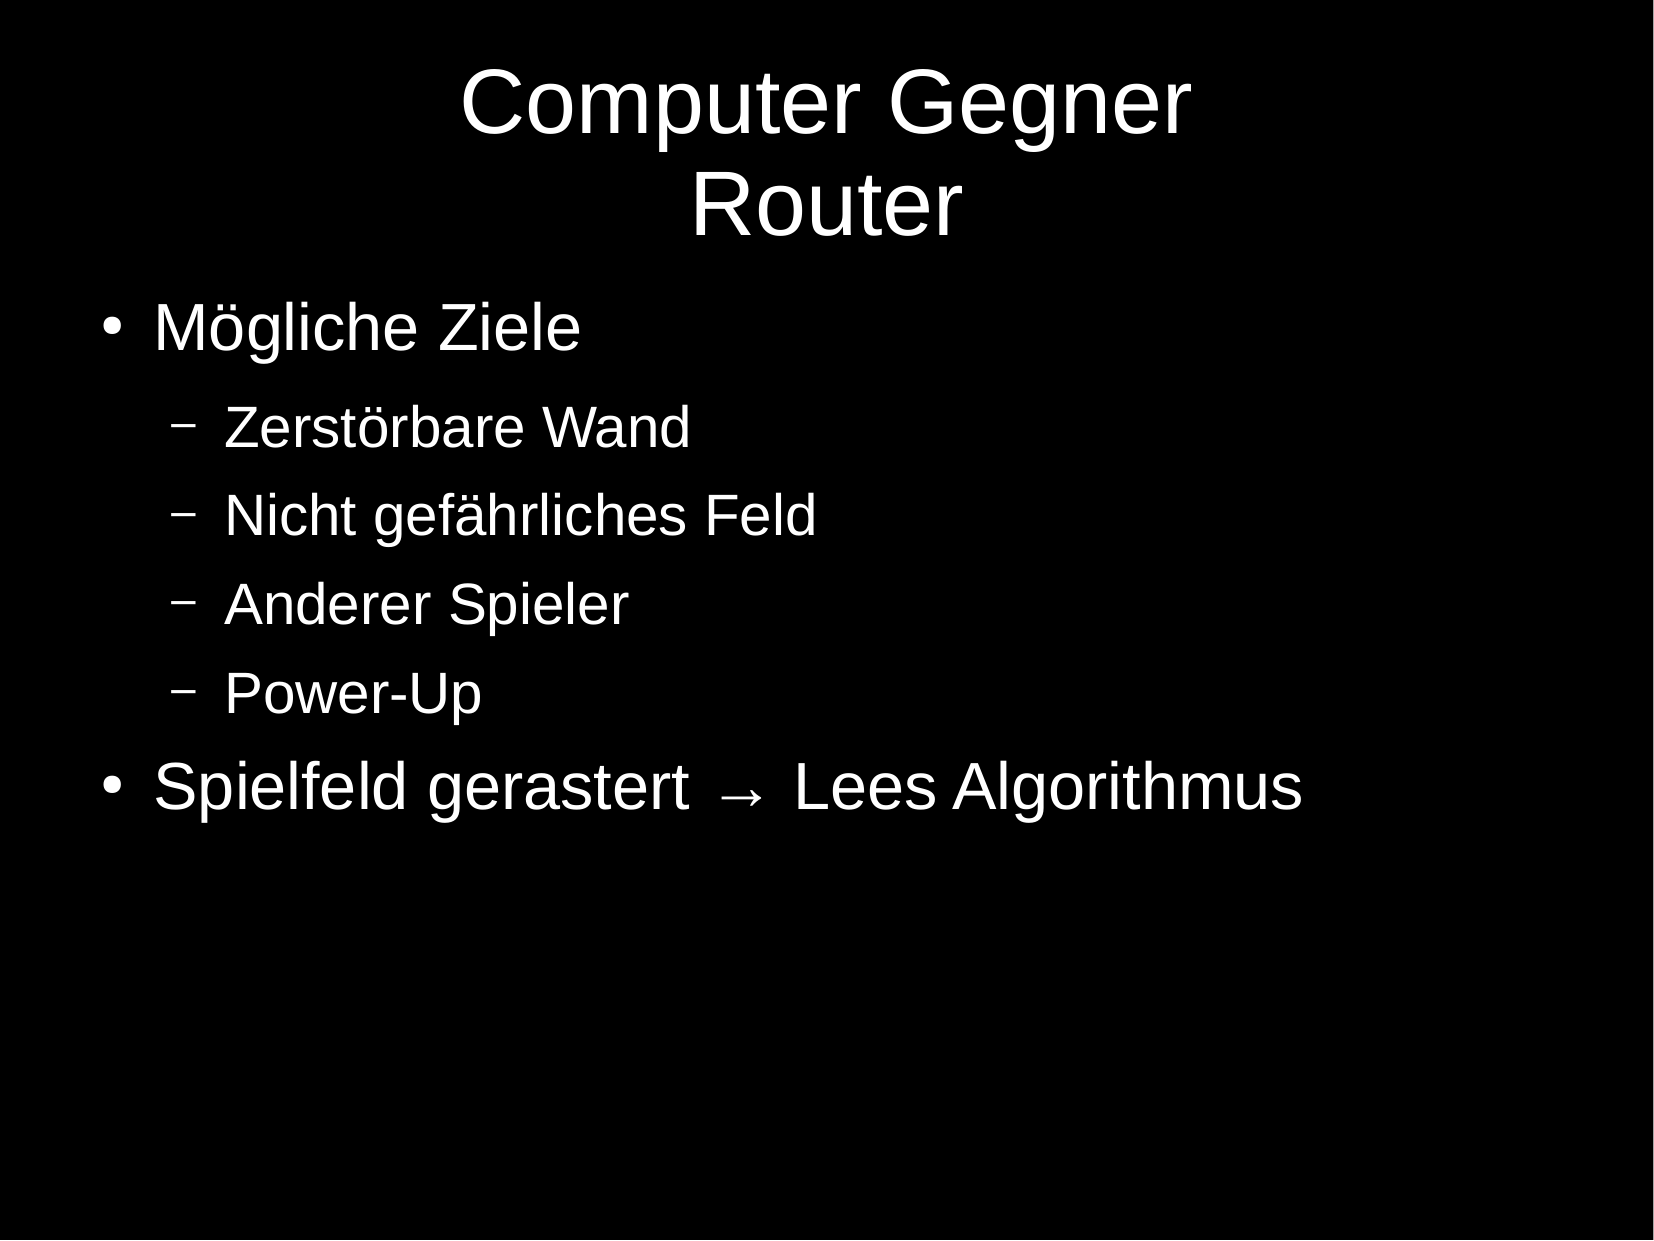

# Computer Gegner Router
Mögliche Ziele
Zerstörbare Wand
Nicht gefährliches Feld
Anderer Spieler
Power-Up
Spielfeld gerastert → Lees Algorithmus